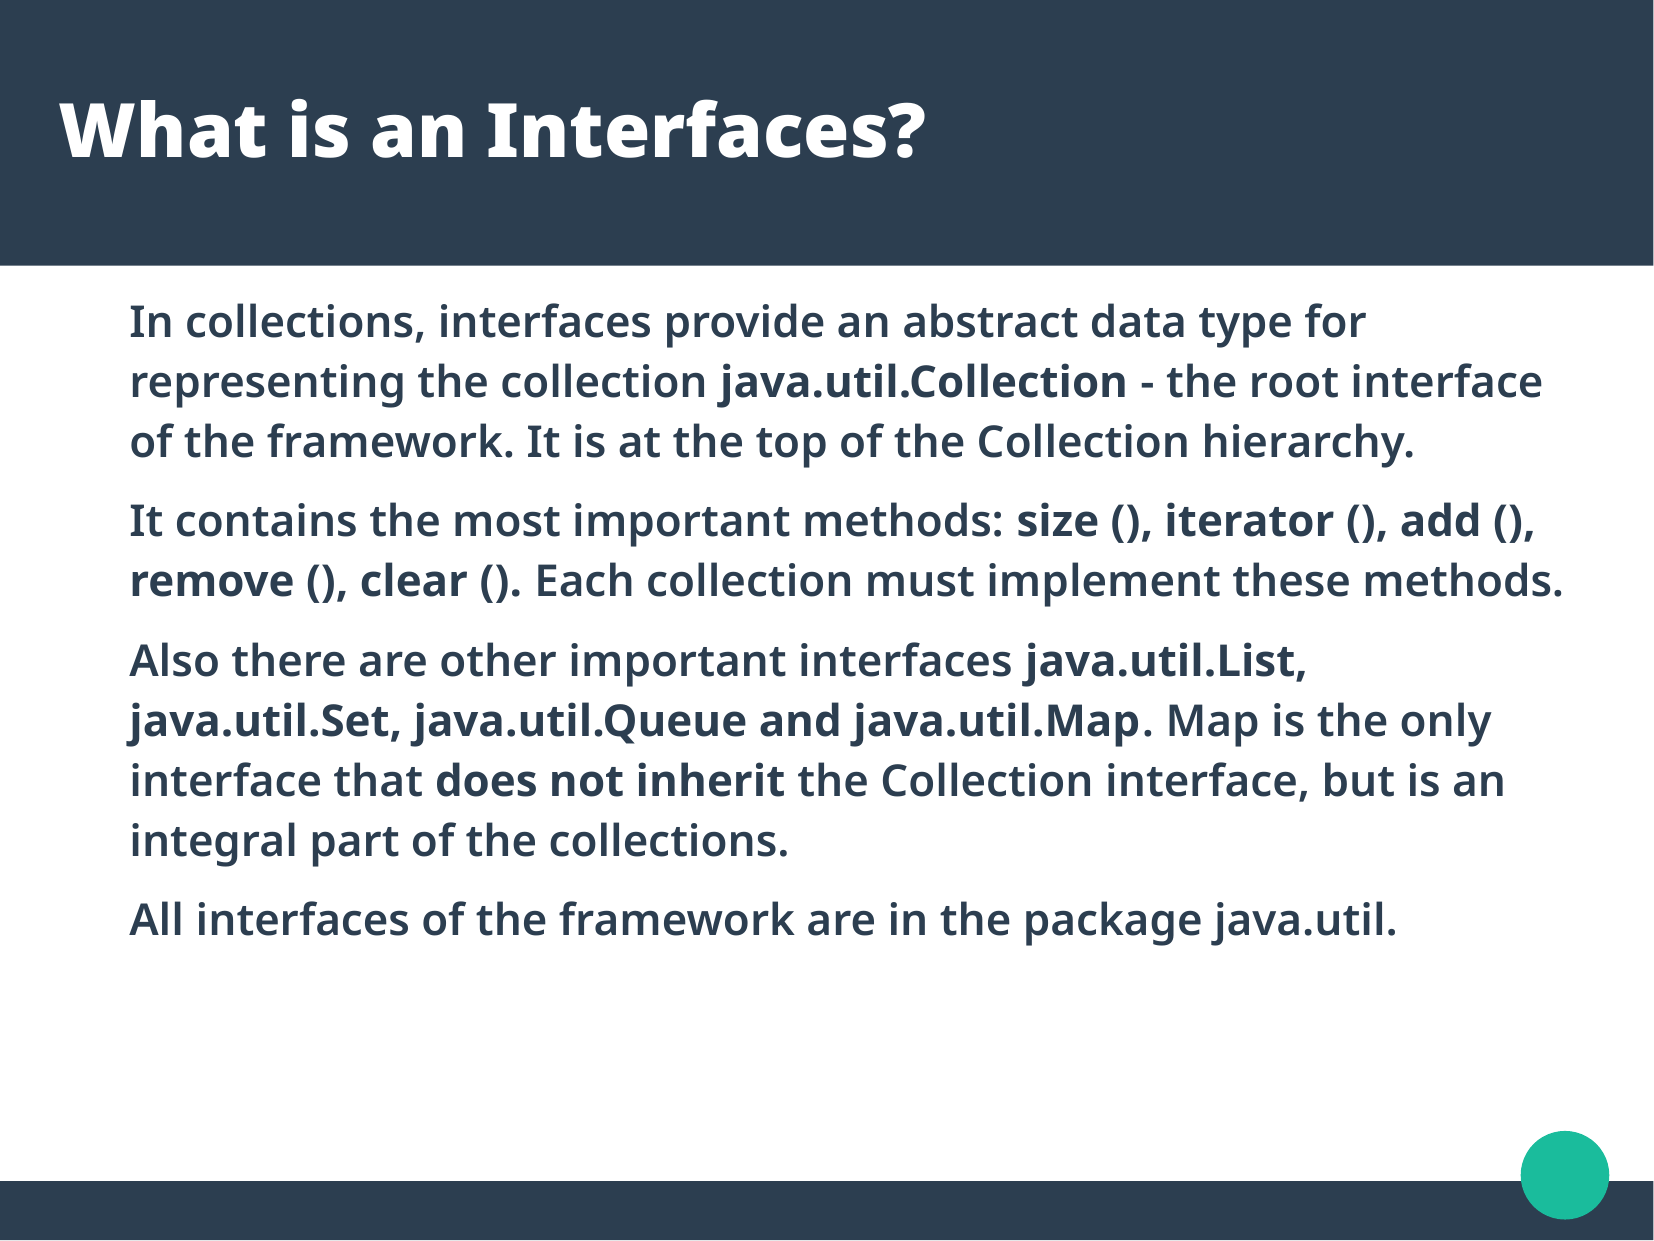

# What is an Interfaces?
In collections, interfaces provide an abstract data type for representing the collection java.util.Collection - the root interface of the framework. It is at the top of the Collection hierarchy.
It contains the most important methods: size (), iterator (), add (), remove (), clear (). Each collection must implement these methods.
Also there are other important interfaces java.util.List, java.util.Set, java.util.Queue and java.util.Map. Map is the only interface that does not inherit the Collection interface, but is an integral part of the collections.
All interfaces of the framework are in the package java.util.